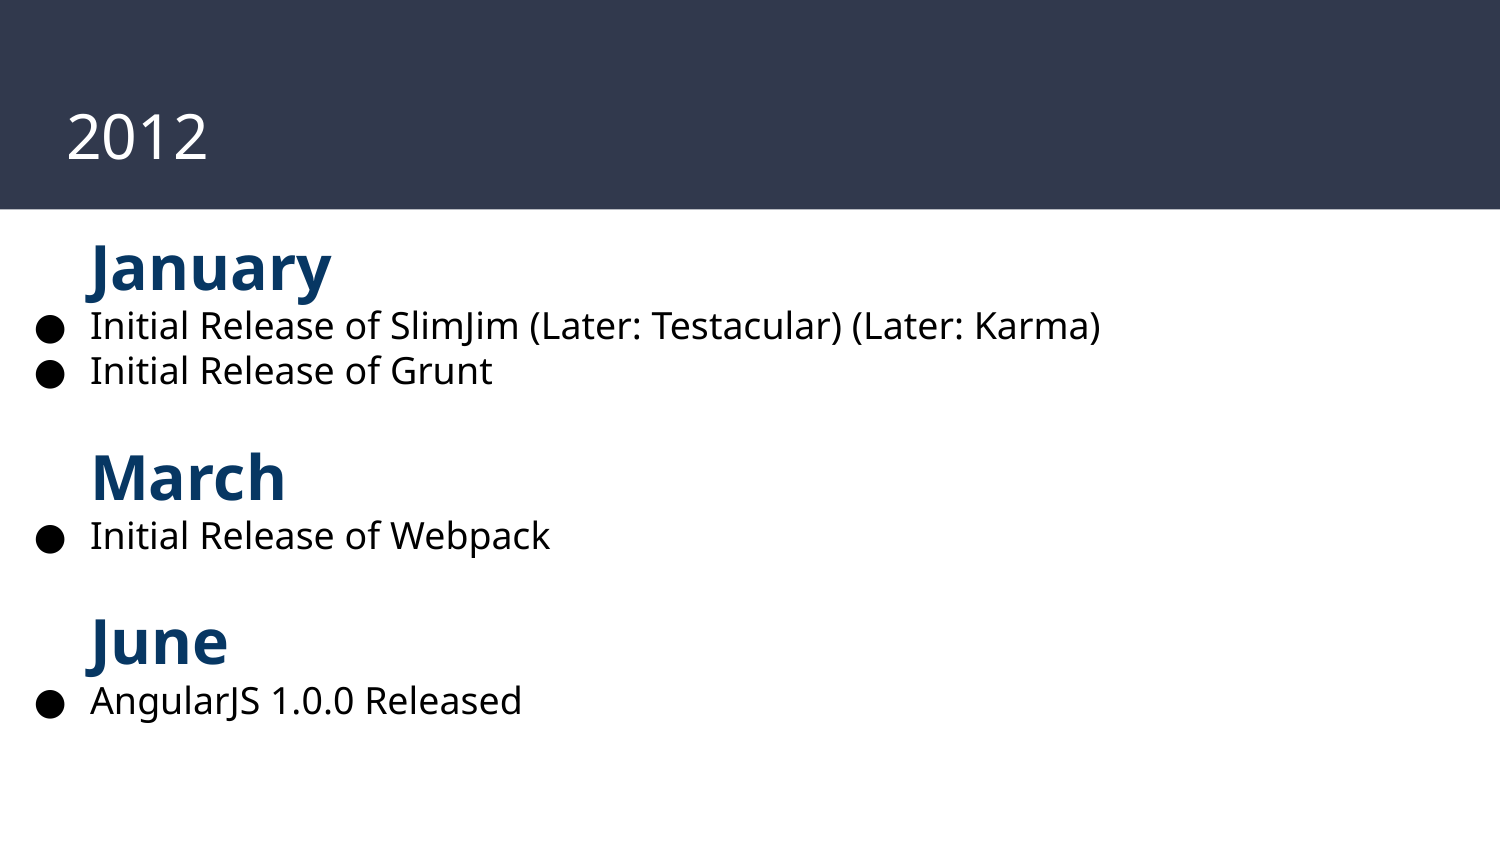

# 2012
January
Initial Release of SlimJim (Later: Testacular) (Later: Karma)
Initial Release of Grunt
March
Initial Release of Webpack
June
AngularJS 1.0.0 Released